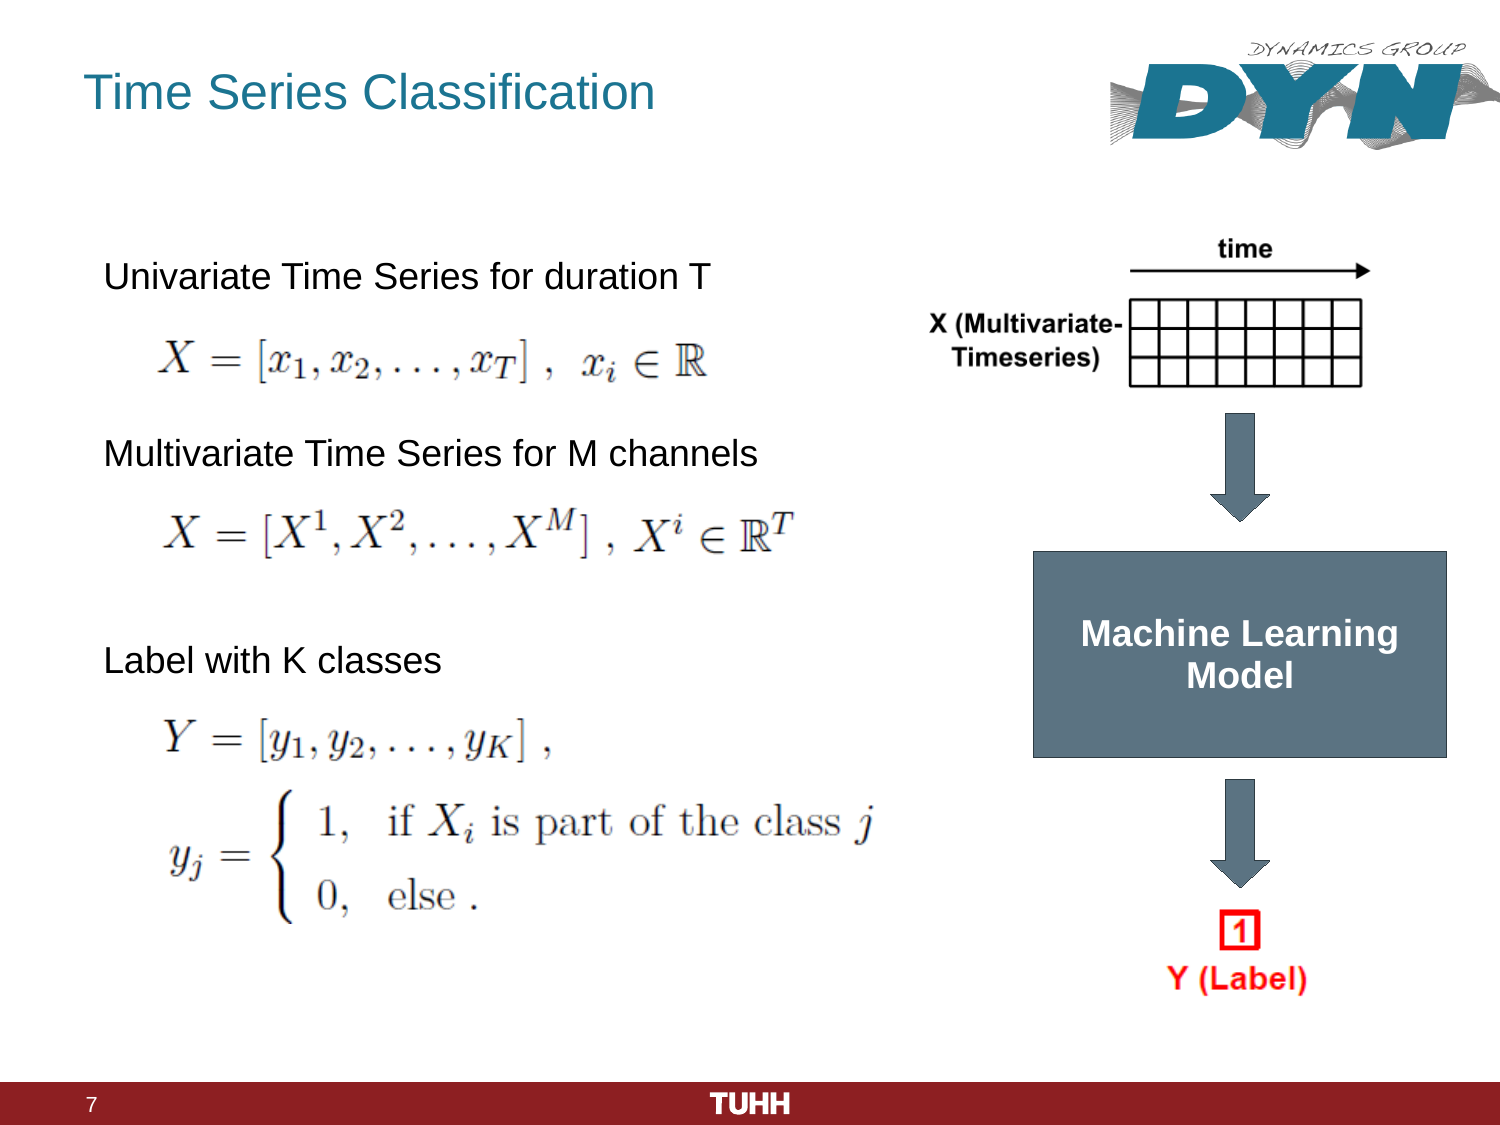

# Time Series Classification
Univariate Time Series for duration T
Multivariate Time Series for M channels
Machine Learning Model
Label with K classes